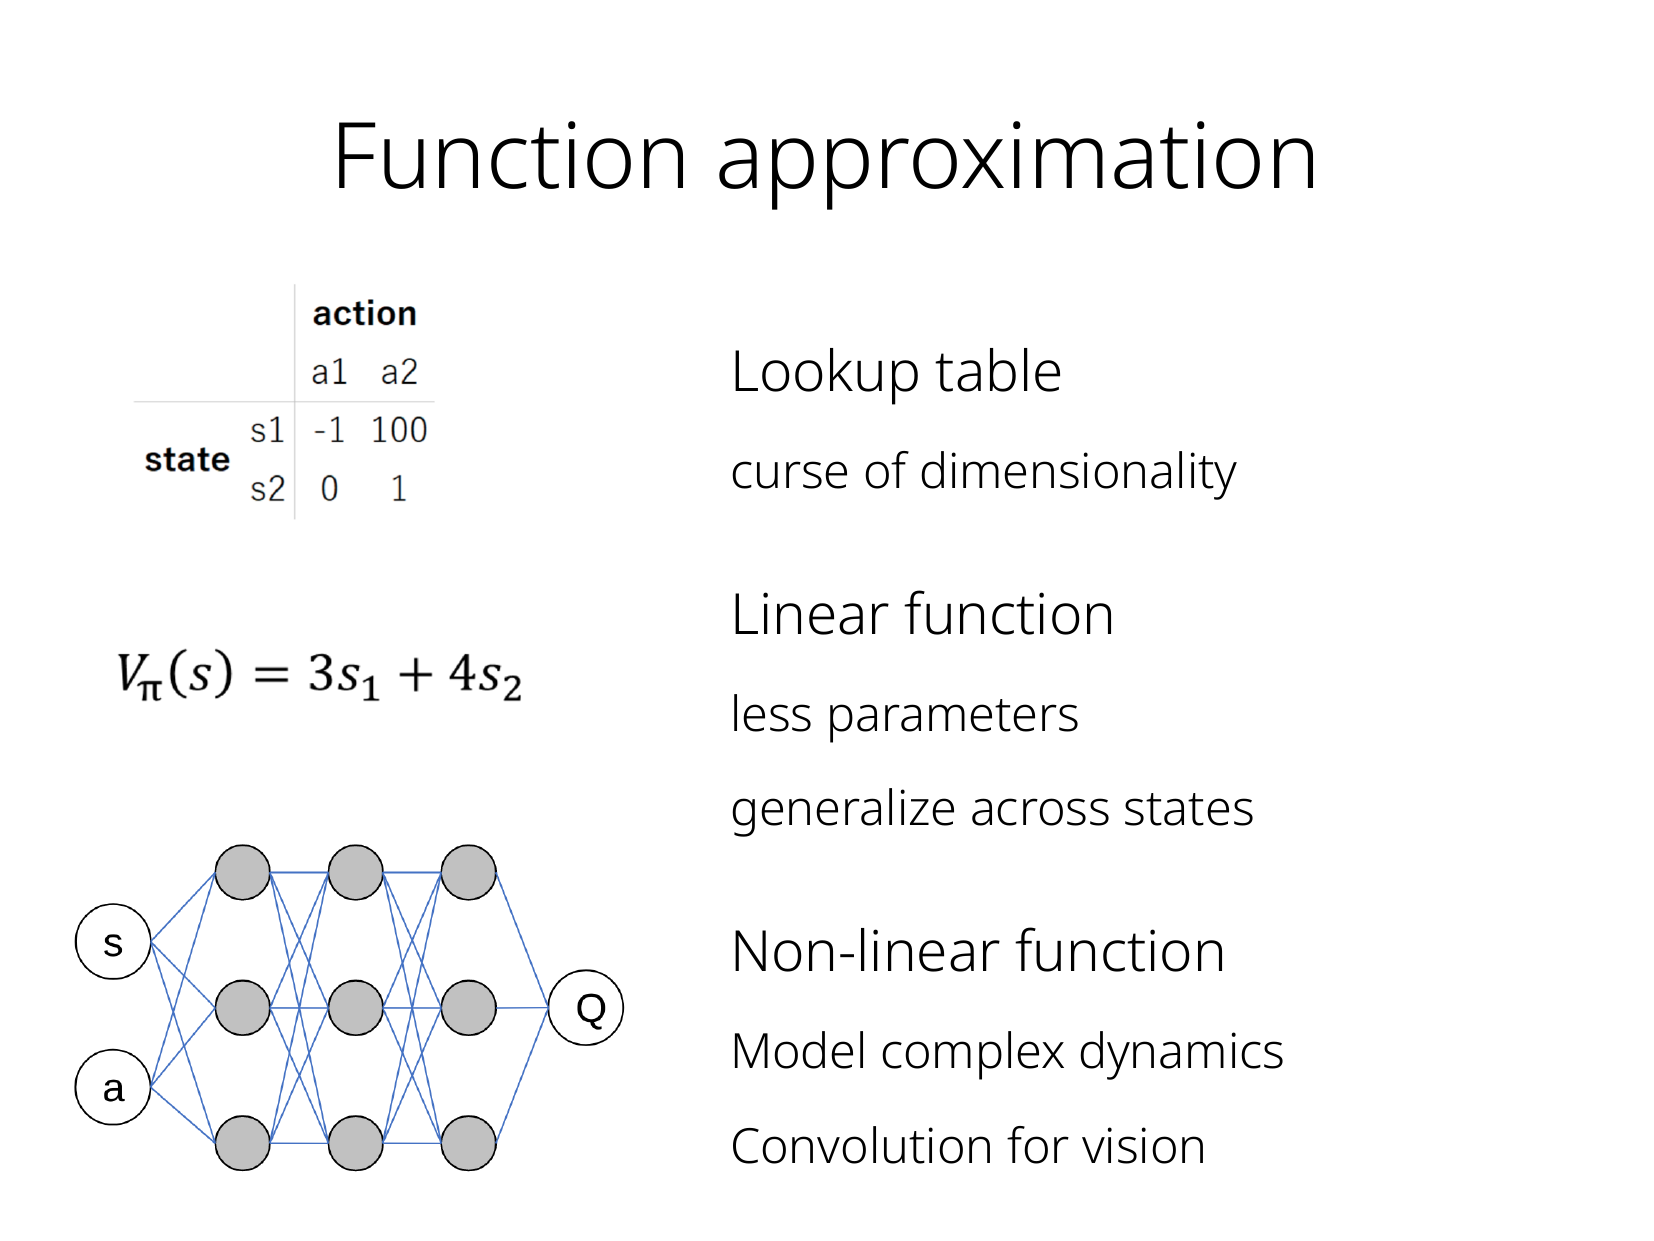

# Function approximation
Lookup table
curse of dimensionality
Linear function
less parameters
generalize across states
Non-linear function
Model complex dynamics
Convolution for vision